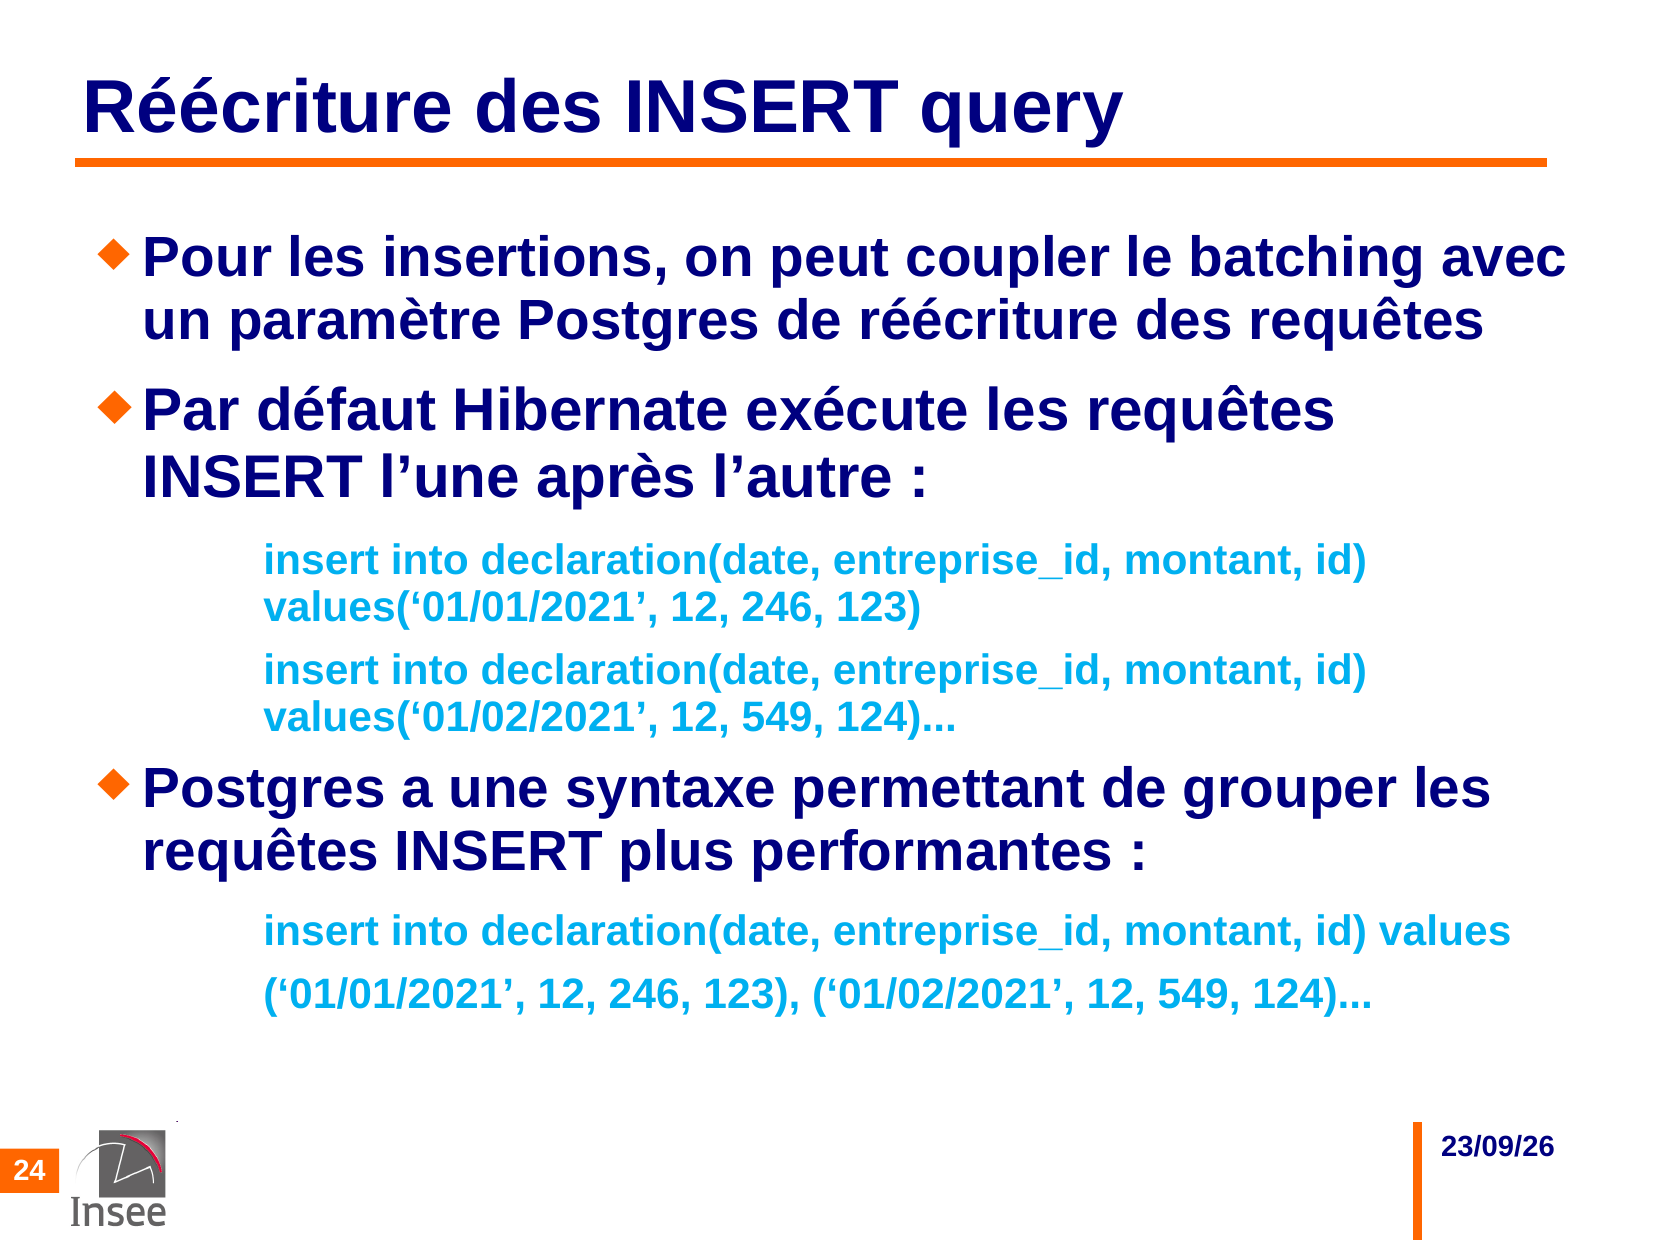

# Réécriture des INSERT query
Pour les insertions, on peut coupler le batching avec un paramètre Postgres de réécriture des requêtes
Par défaut Hibernate exécute les requêtes INSERT l’une après l’autre :
insert into declaration(date, entreprise_id, montant, id) values(‘01/01/2021’, 12, 246, 123)
insert into declaration(date, entreprise_id, montant, id) values(‘01/02/2021’, 12, 549, 124)...
Postgres a une syntaxe permettant de grouper les requêtes INSERT plus performantes :
insert into declaration(date, entreprise_id, montant, id) values
(‘01/01/2021’, 12, 246, 123), (‘01/02/2021’, 12, 549, 124)...
24